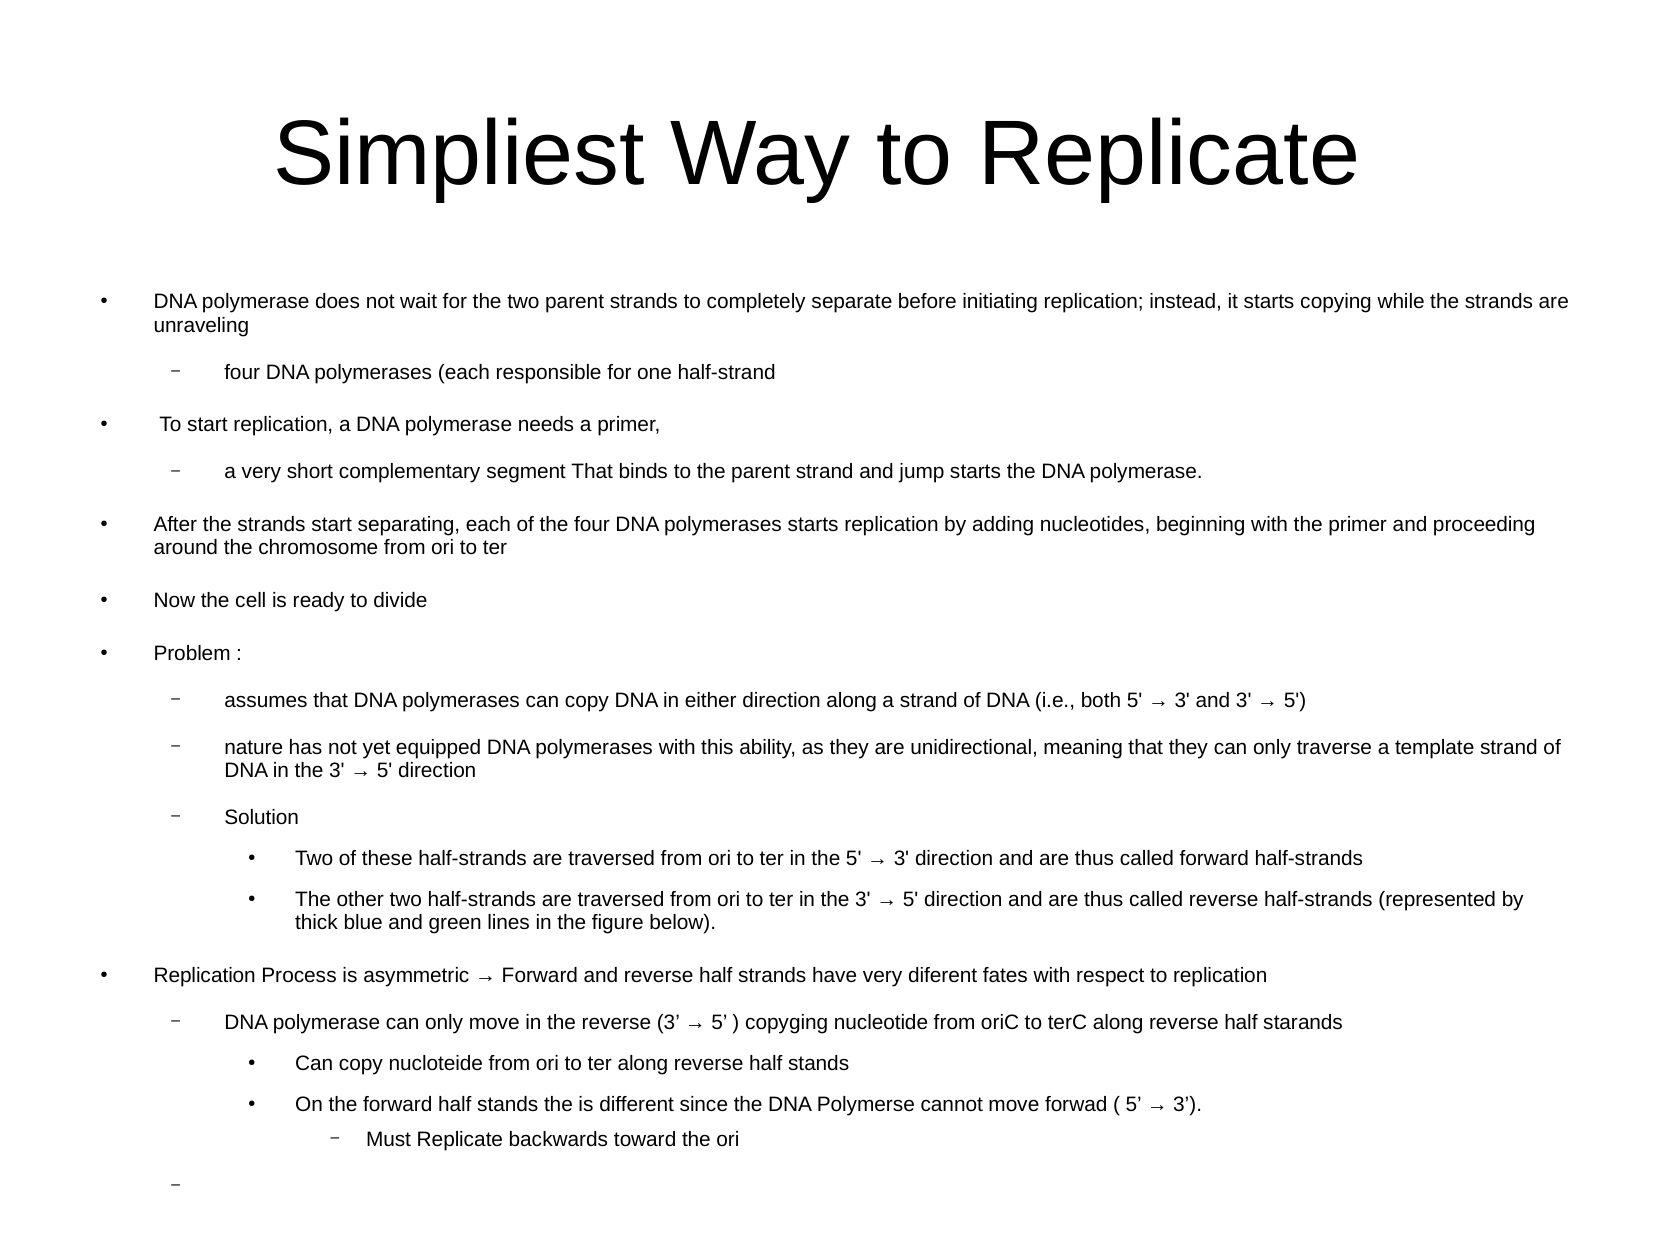

# Simpliest Way to Replicate
DNA polymerase does not wait for the two parent strands to completely separate before initiating replication; instead, it starts copying while the strands are unraveling
four DNA polymerases (each responsible for one half-strand
 To start replication, a DNA polymerase needs a primer,
a very short complementary segment That binds to the parent strand and jump starts the DNA polymerase.
After the strands start separating, each of the four DNA polymerases starts replication by adding nucleotides, beginning with the primer and proceeding around the chromosome from ori to ter
Now the cell is ready to divide
Problem :
assumes that DNA polymerases can copy DNA in either direction along a strand of DNA (i.e., both 5' → 3' and 3' → 5')
nature has not yet equipped DNA polymerases with this ability, as they are unidirectional, meaning that they can only traverse a template strand of DNA in the 3' → 5' direction
Solution
Two of these half-strands are traversed from ori to ter in the 5' → 3' direction and are thus called forward half-strands
The other two half-strands are traversed from ori to ter in the 3' → 5' direction and are thus called reverse half-strands (represented by thick blue and green lines in the figure below).
Replication Process is asymmetric → Forward and reverse half strands have very diferent fates with respect to replication
DNA polymerase can only move in the reverse (3’ → 5’ ) copyging nucleotide from oriC to terC along reverse half starands
Can copy nucloteide from ori to ter along reverse half stands
On the forward half stands the is different since the DNA Polymerse cannot move forwad ( 5’ → 3’).
Must Replicate backwards toward the ori